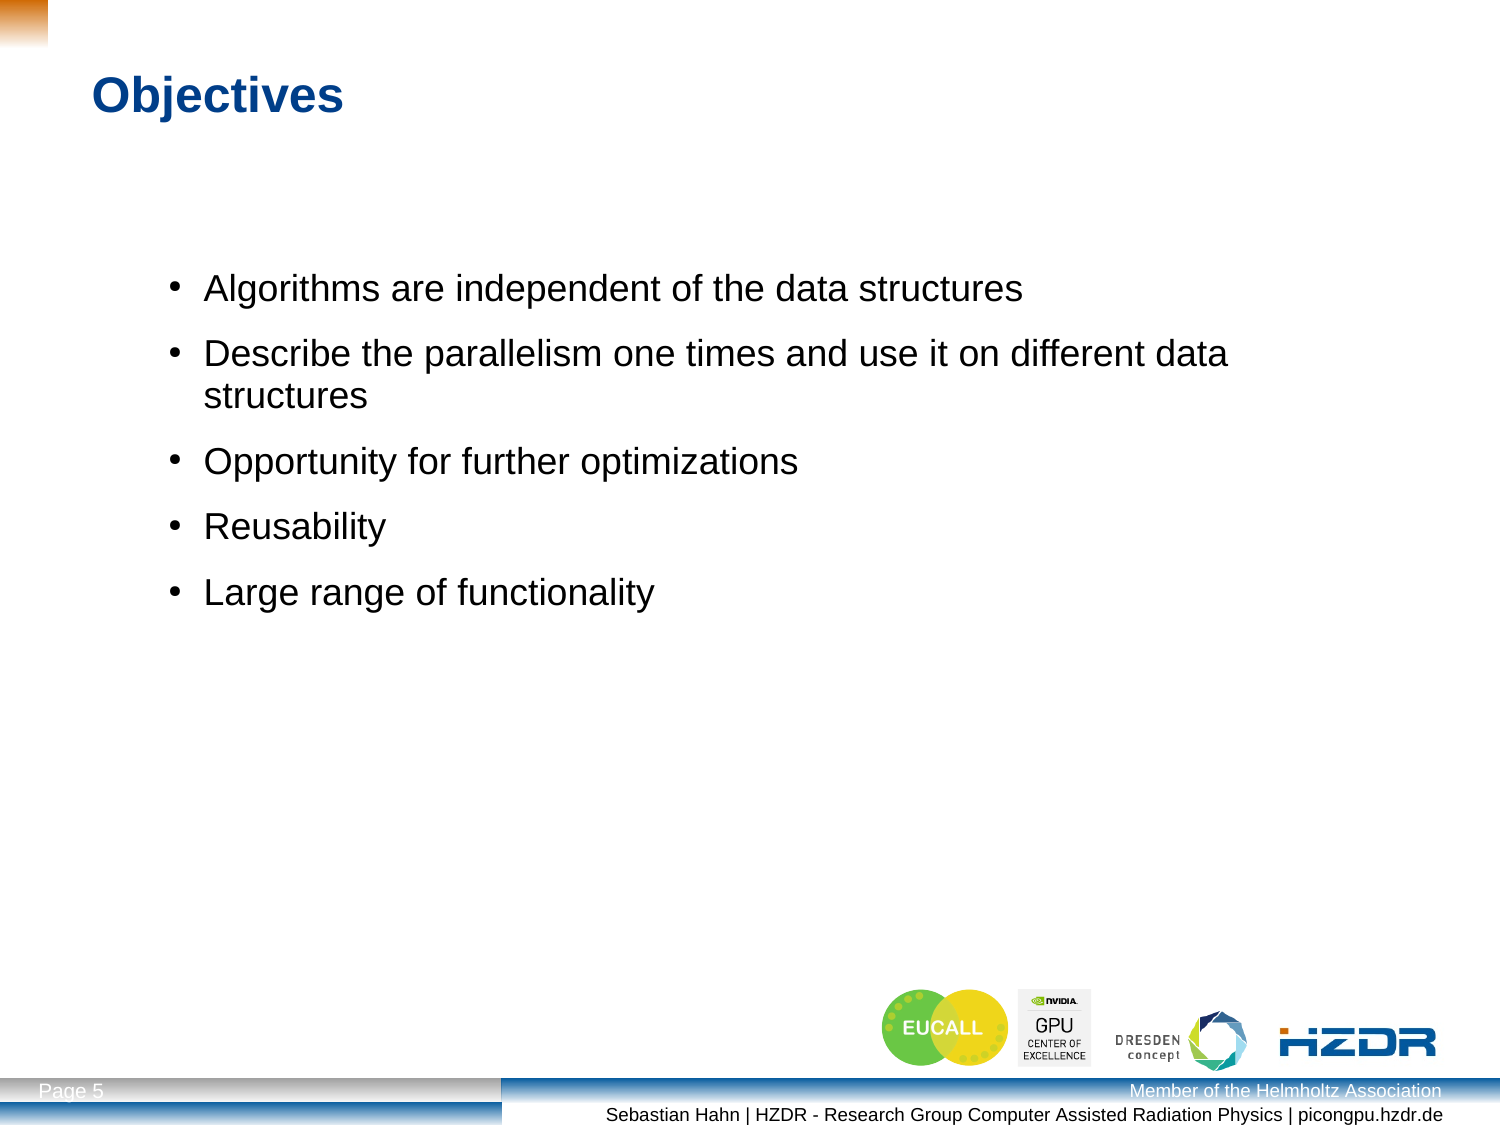

# Objectives
Algorithms are independent of the data structures
Describe the parallelism one times and use it on different data structures
Opportunity for further optimizations
Reusability
Large range of functionality